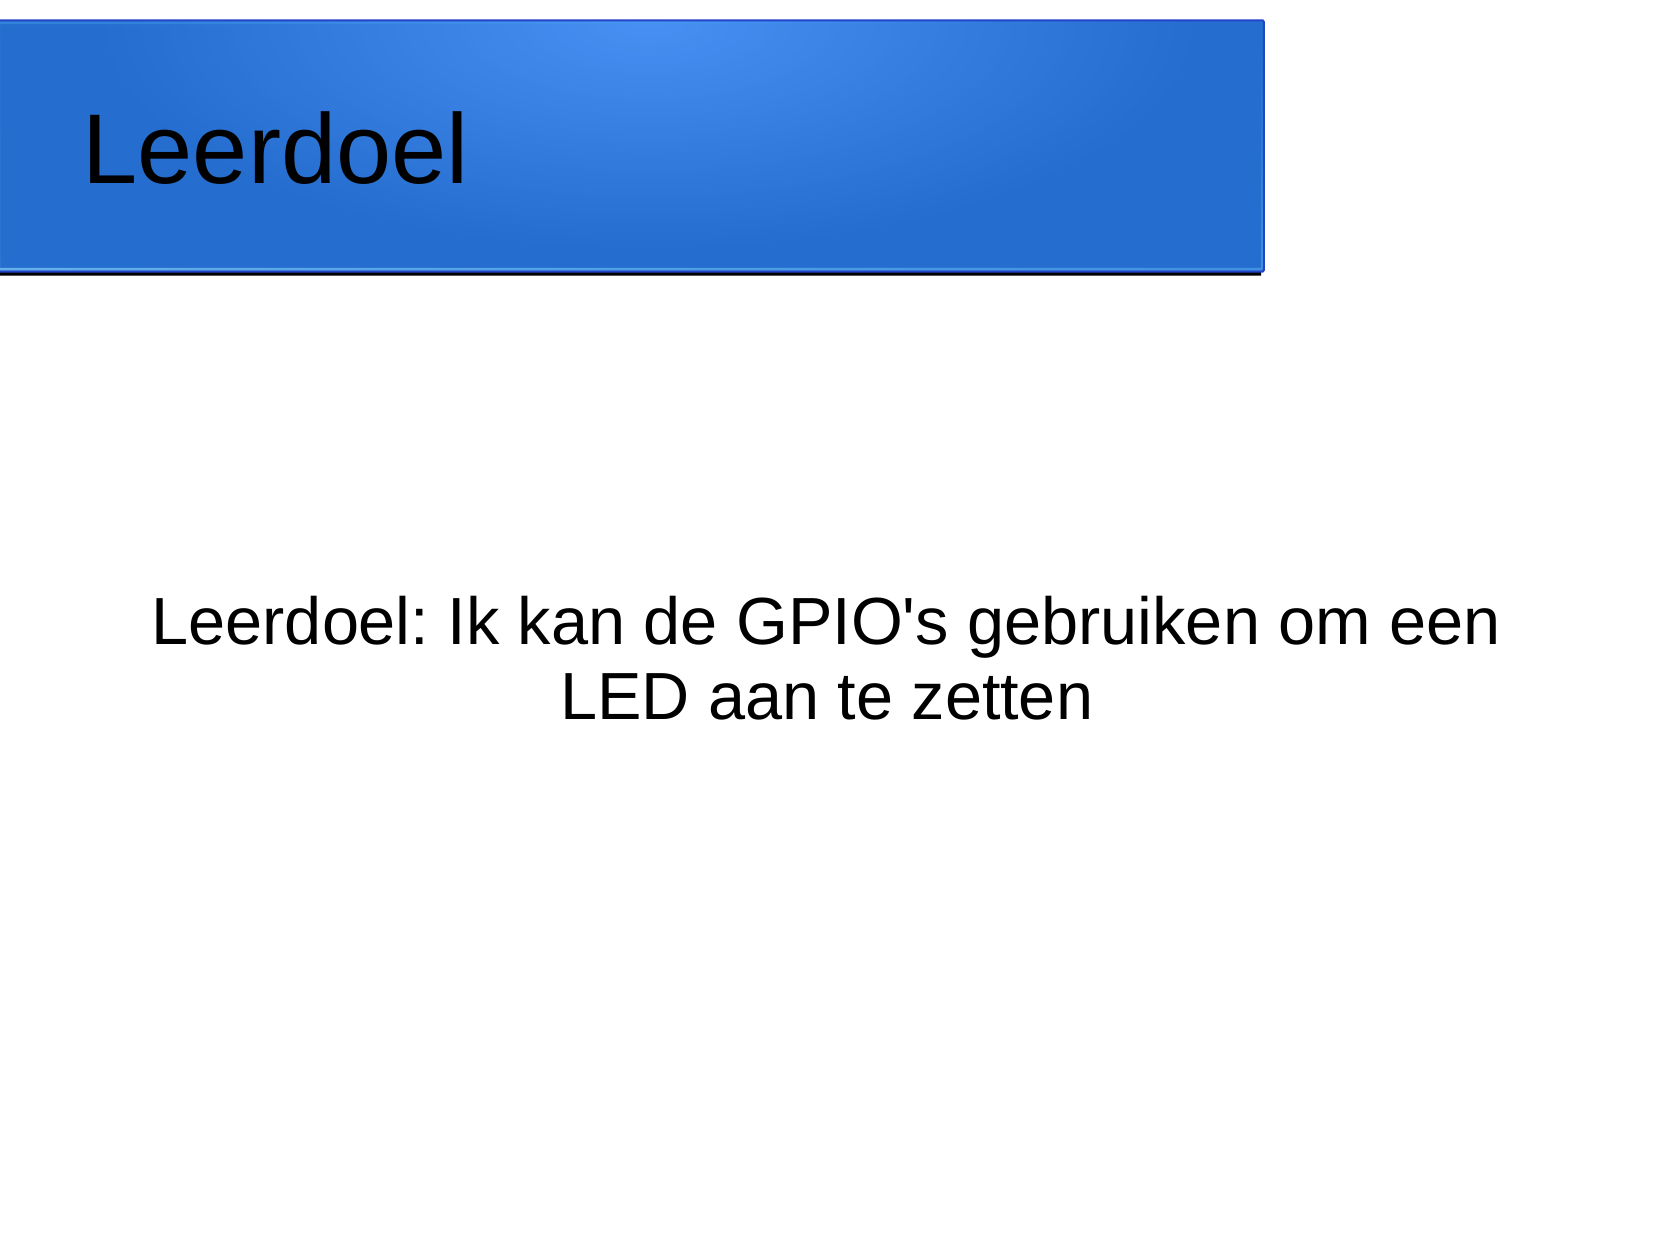

# Leerdoel
Leerdoel: Ik kan de GPIO's gebruiken om een LED aan te zetten